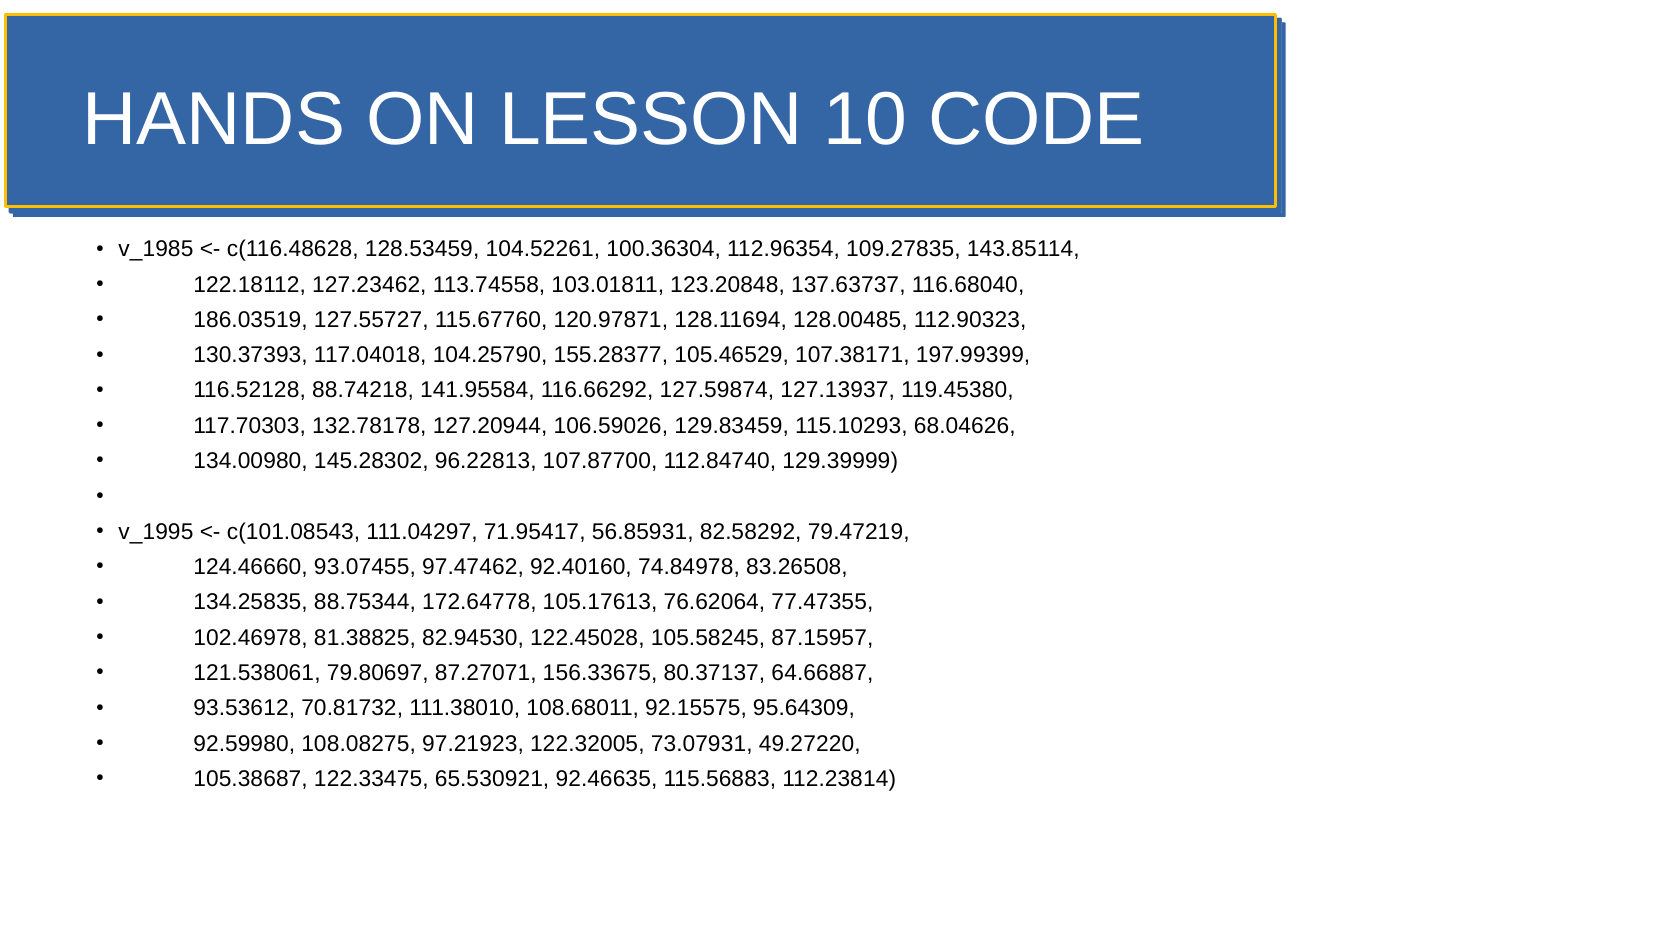

# HANDS ON LESSON 10 CODE
v_1985 <- c(116.48628, 128.53459, 104.52261, 100.36304, 112.96354, 109.27835, 143.85114,
 122.18112, 127.23462, 113.74558, 103.01811, 123.20848, 137.63737, 116.68040,
 186.03519, 127.55727, 115.67760, 120.97871, 128.11694, 128.00485, 112.90323,
 130.37393, 117.04018, 104.25790, 155.28377, 105.46529, 107.38171, 197.99399,
 116.52128, 88.74218, 141.95584, 116.66292, 127.59874, 127.13937, 119.45380,
 117.70303, 132.78178, 127.20944, 106.59026, 129.83459, 115.10293, 68.04626,
 134.00980, 145.28302, 96.22813, 107.87700, 112.84740, 129.39999)
v_1995 <- c(101.08543, 111.04297, 71.95417, 56.85931, 82.58292, 79.47219,
 124.46660, 93.07455, 97.47462, 92.40160, 74.84978, 83.26508,
 134.25835, 88.75344, 172.64778, 105.17613, 76.62064, 77.47355,
 102.46978, 81.38825, 82.94530, 122.45028, 105.58245, 87.15957,
 121.538061, 79.80697, 87.27071, 156.33675, 80.37137, 64.66887,
 93.53612, 70.81732, 111.38010, 108.68011, 92.15575, 95.64309,
 92.59980, 108.08275, 97.21923, 122.32005, 73.07931, 49.27220,
 105.38687, 122.33475, 65.530921, 92.46635, 115.56883, 112.23814)